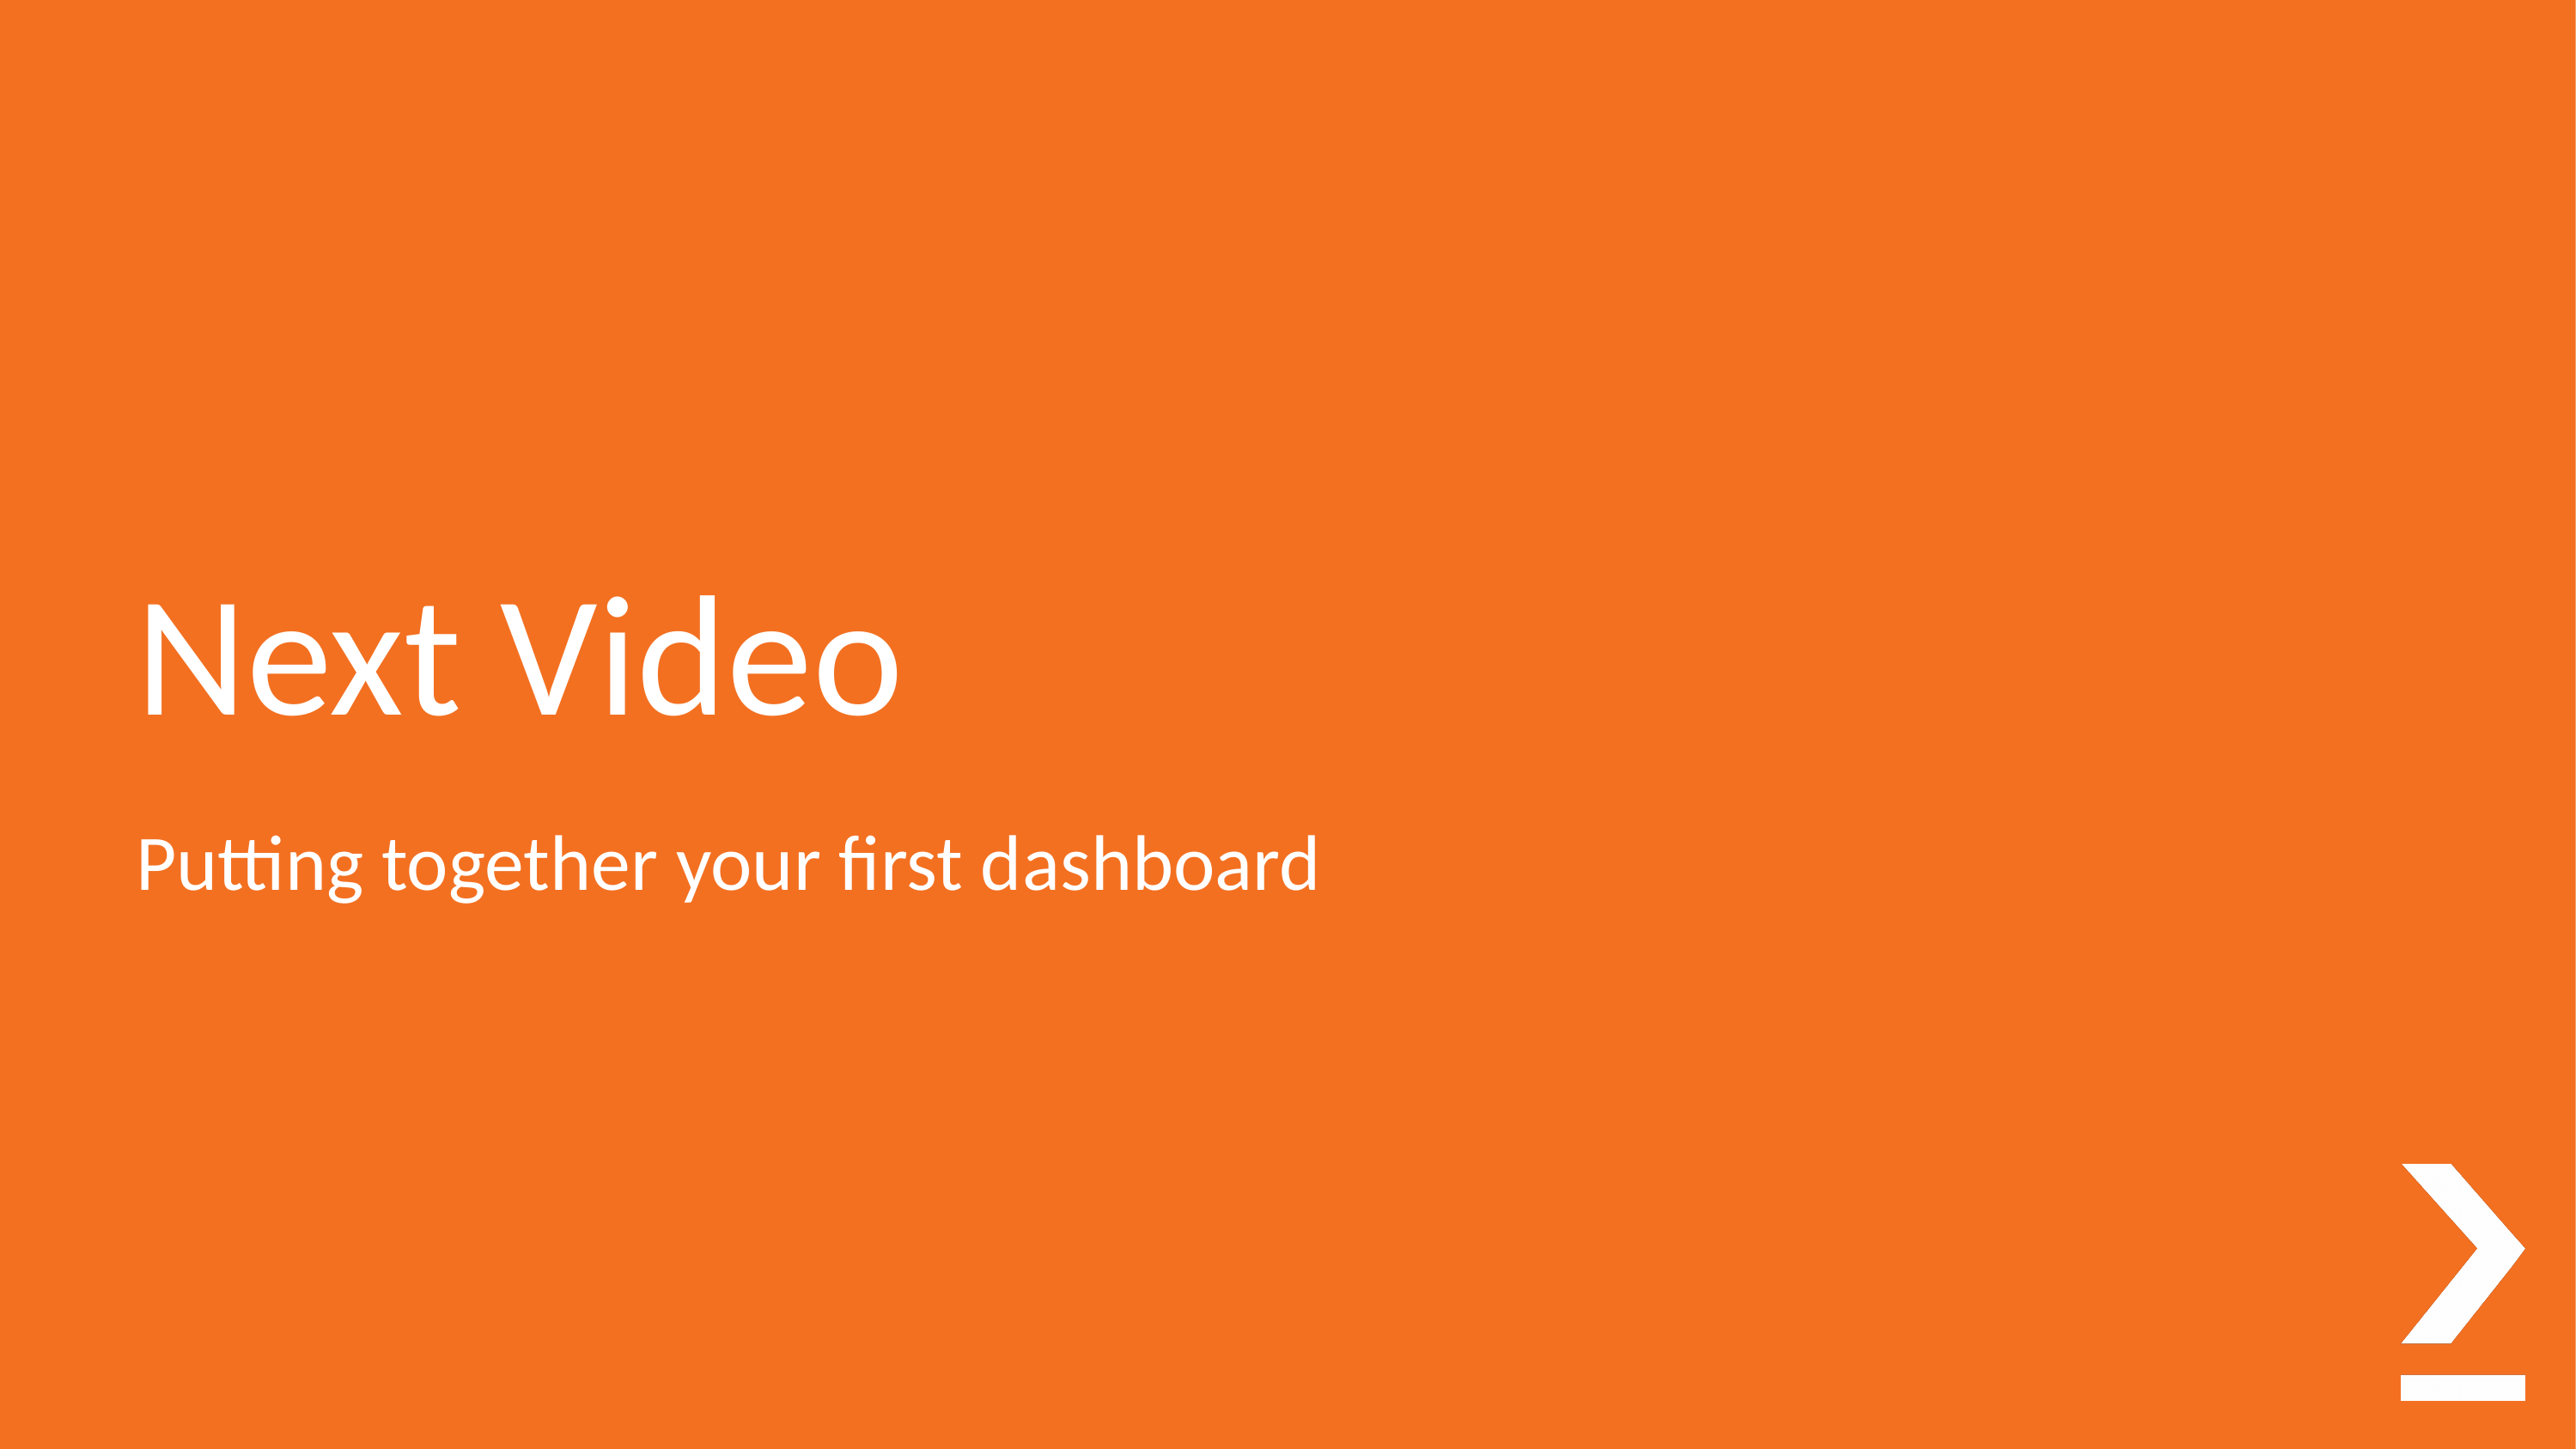

# Next Video
Putting together your first dashboard